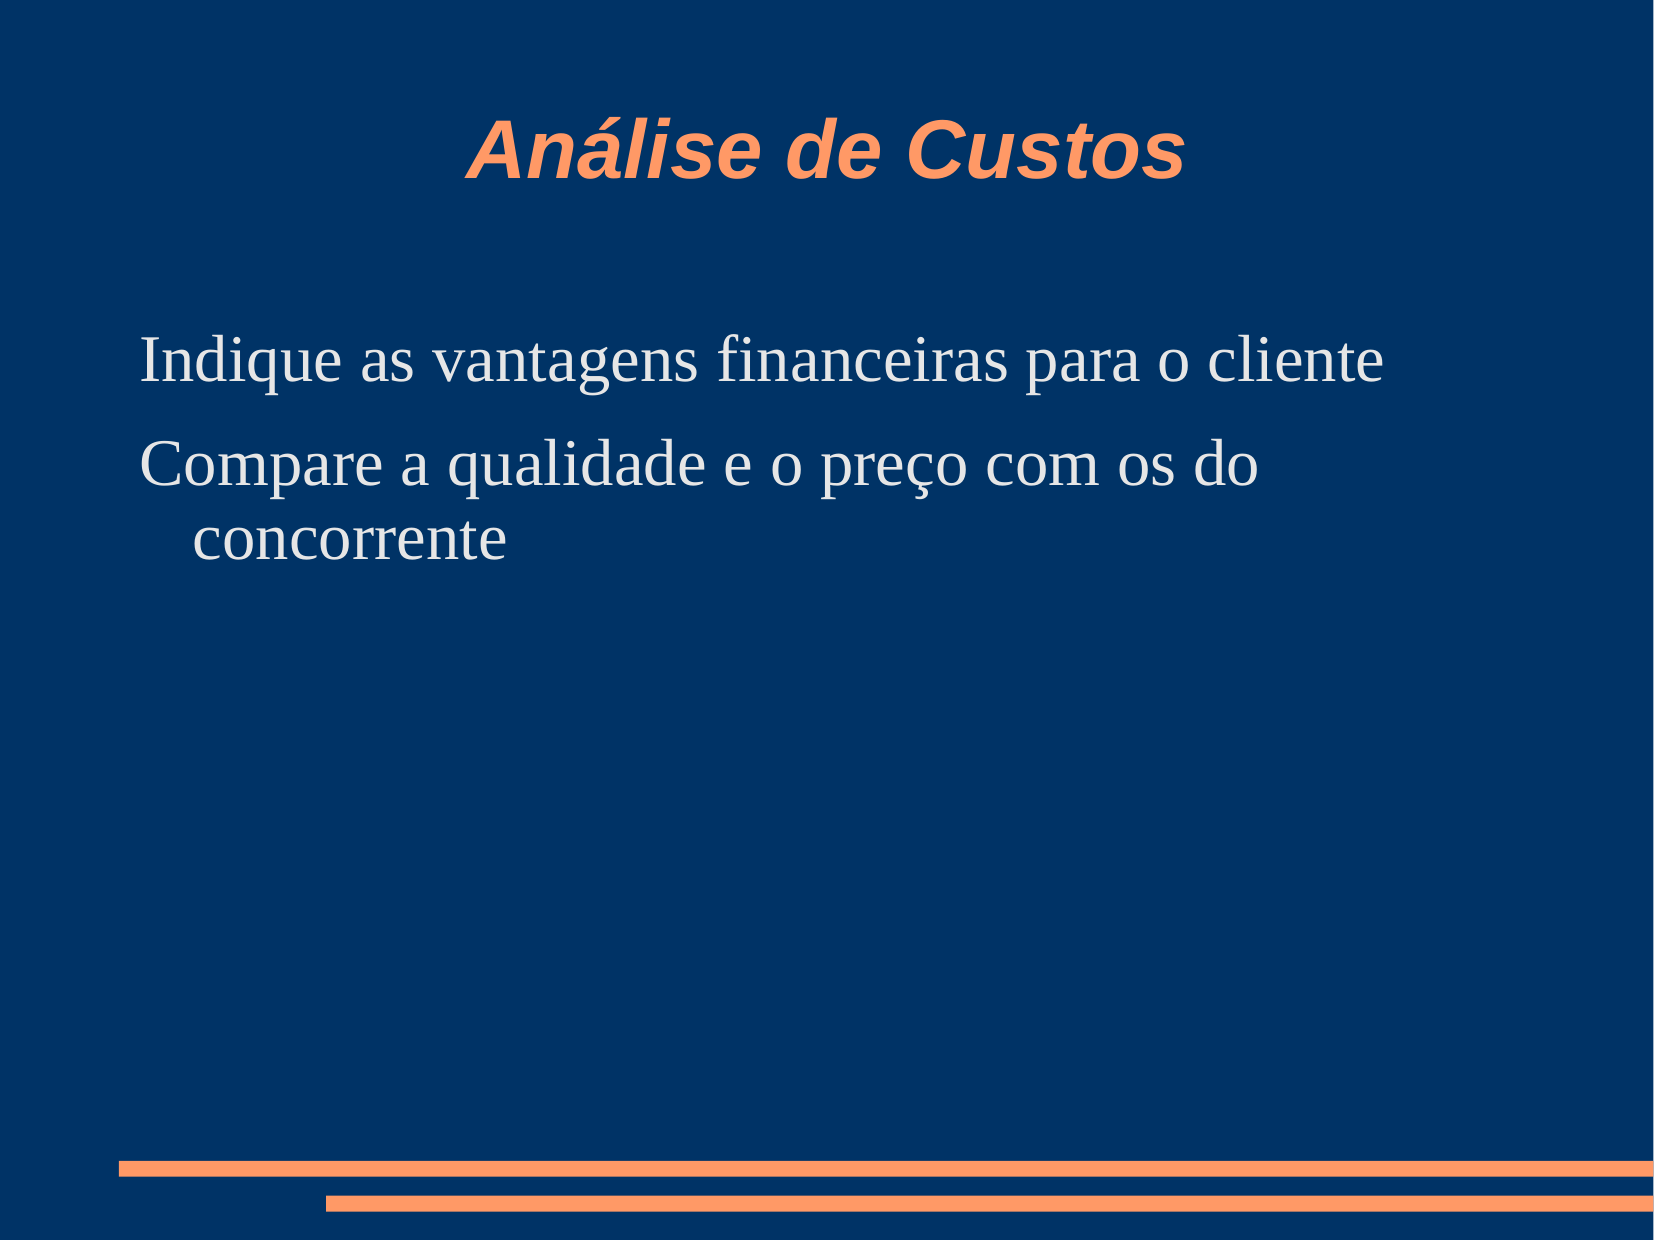

# Análise de Custos
Indique as vantagens financeiras para o cliente
Compare a qualidade e o preço com os do concorrente